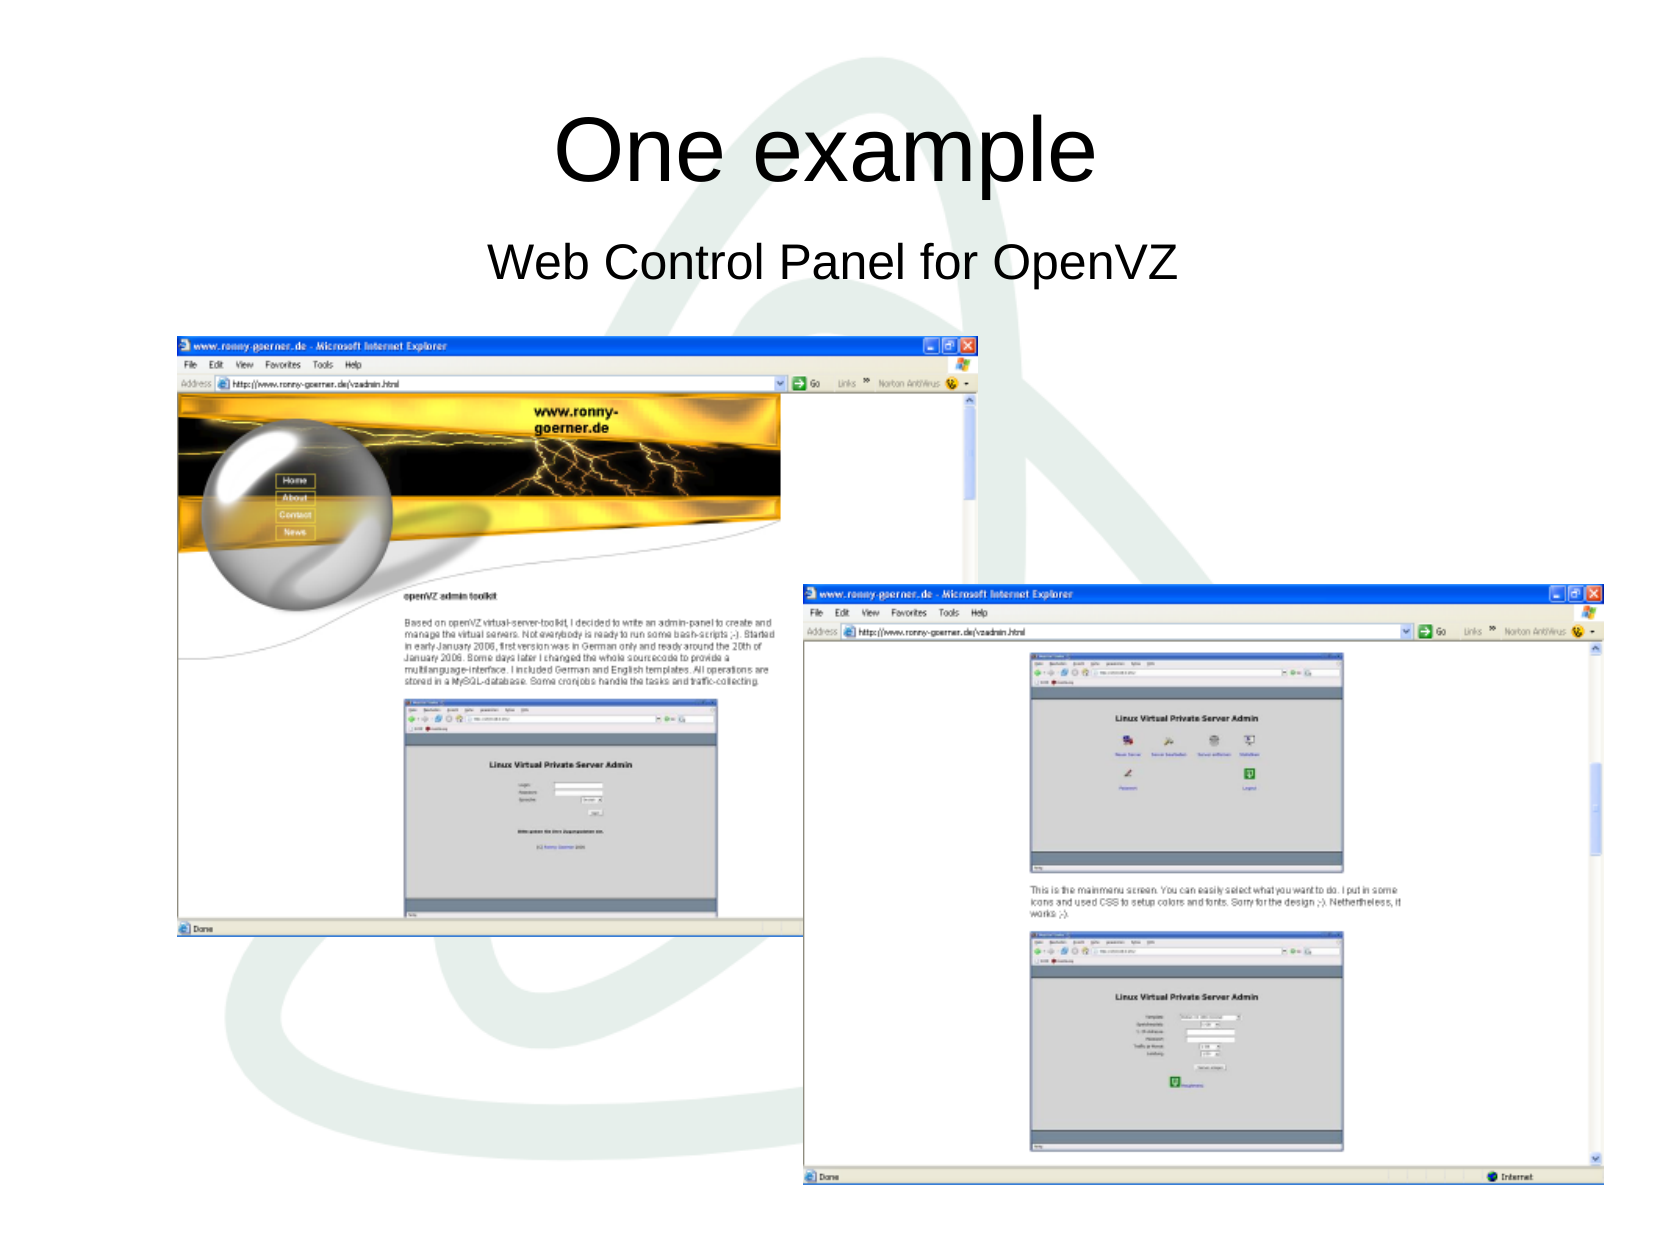

# One example
Web Control Panel for OpenVZ